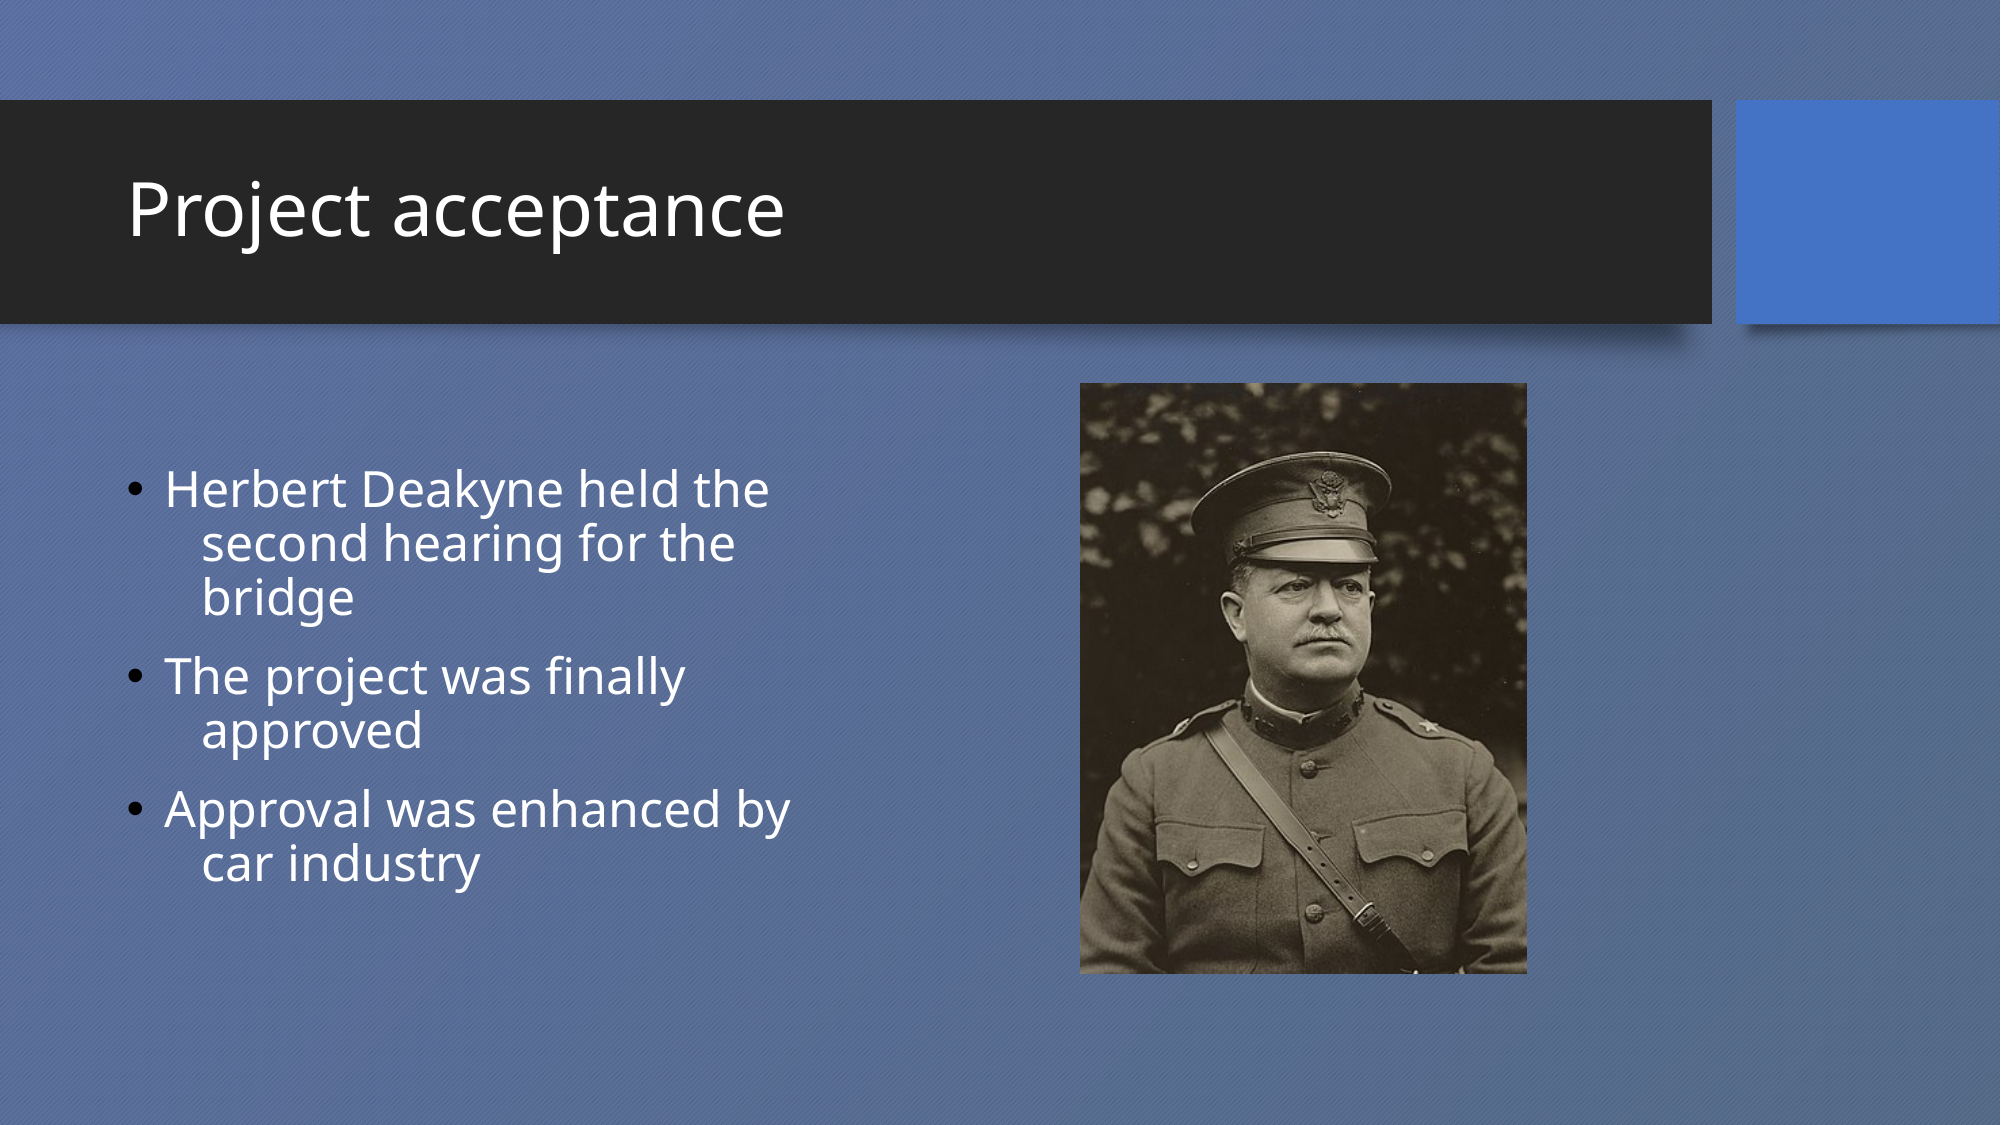

# Project acceptance
Herbert Deakyne held the second hearing for the bridge
The project was finally approved
Approval was enhanced by car industry